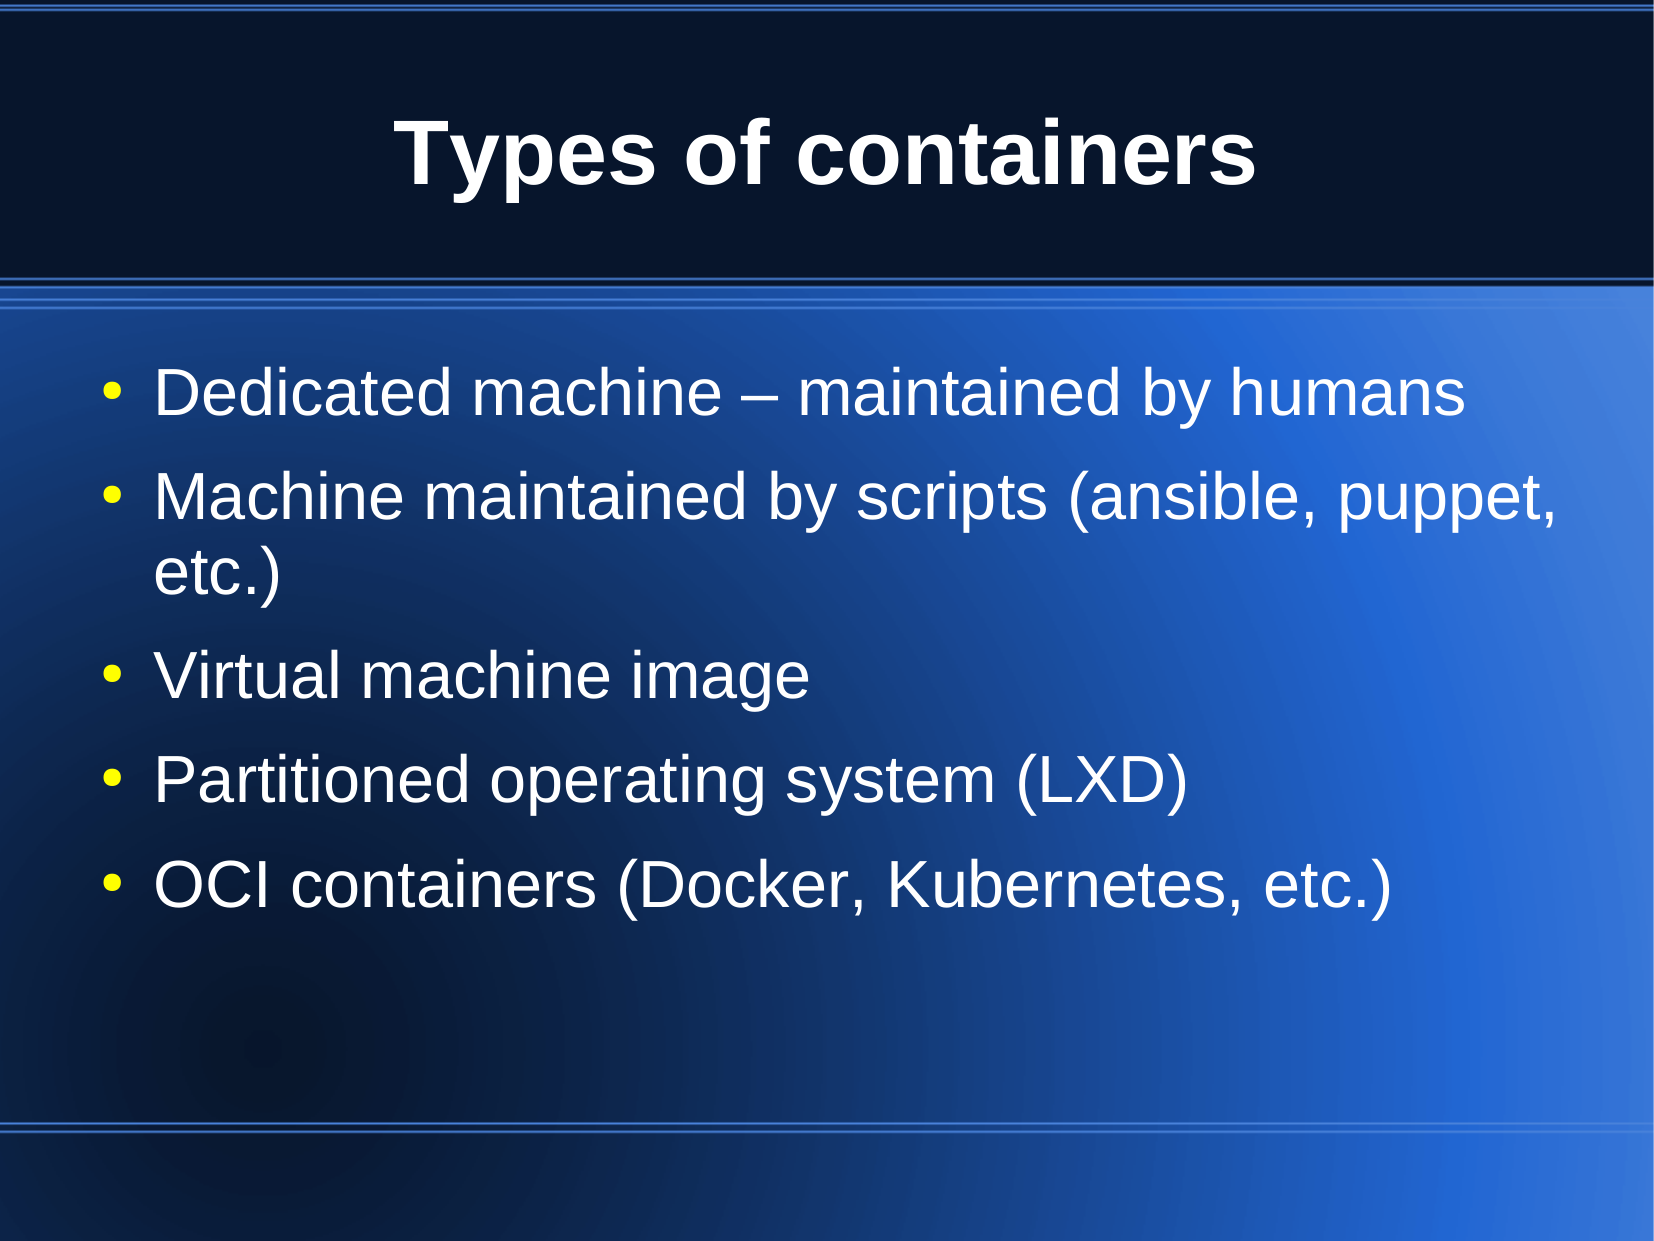

# Types of containers
Dedicated machine – maintained by humans
Machine maintained by scripts (ansible, puppet, etc.)
Virtual machine image
Partitioned operating system (LXD)
OCI containers (Docker, Kubernetes, etc.)